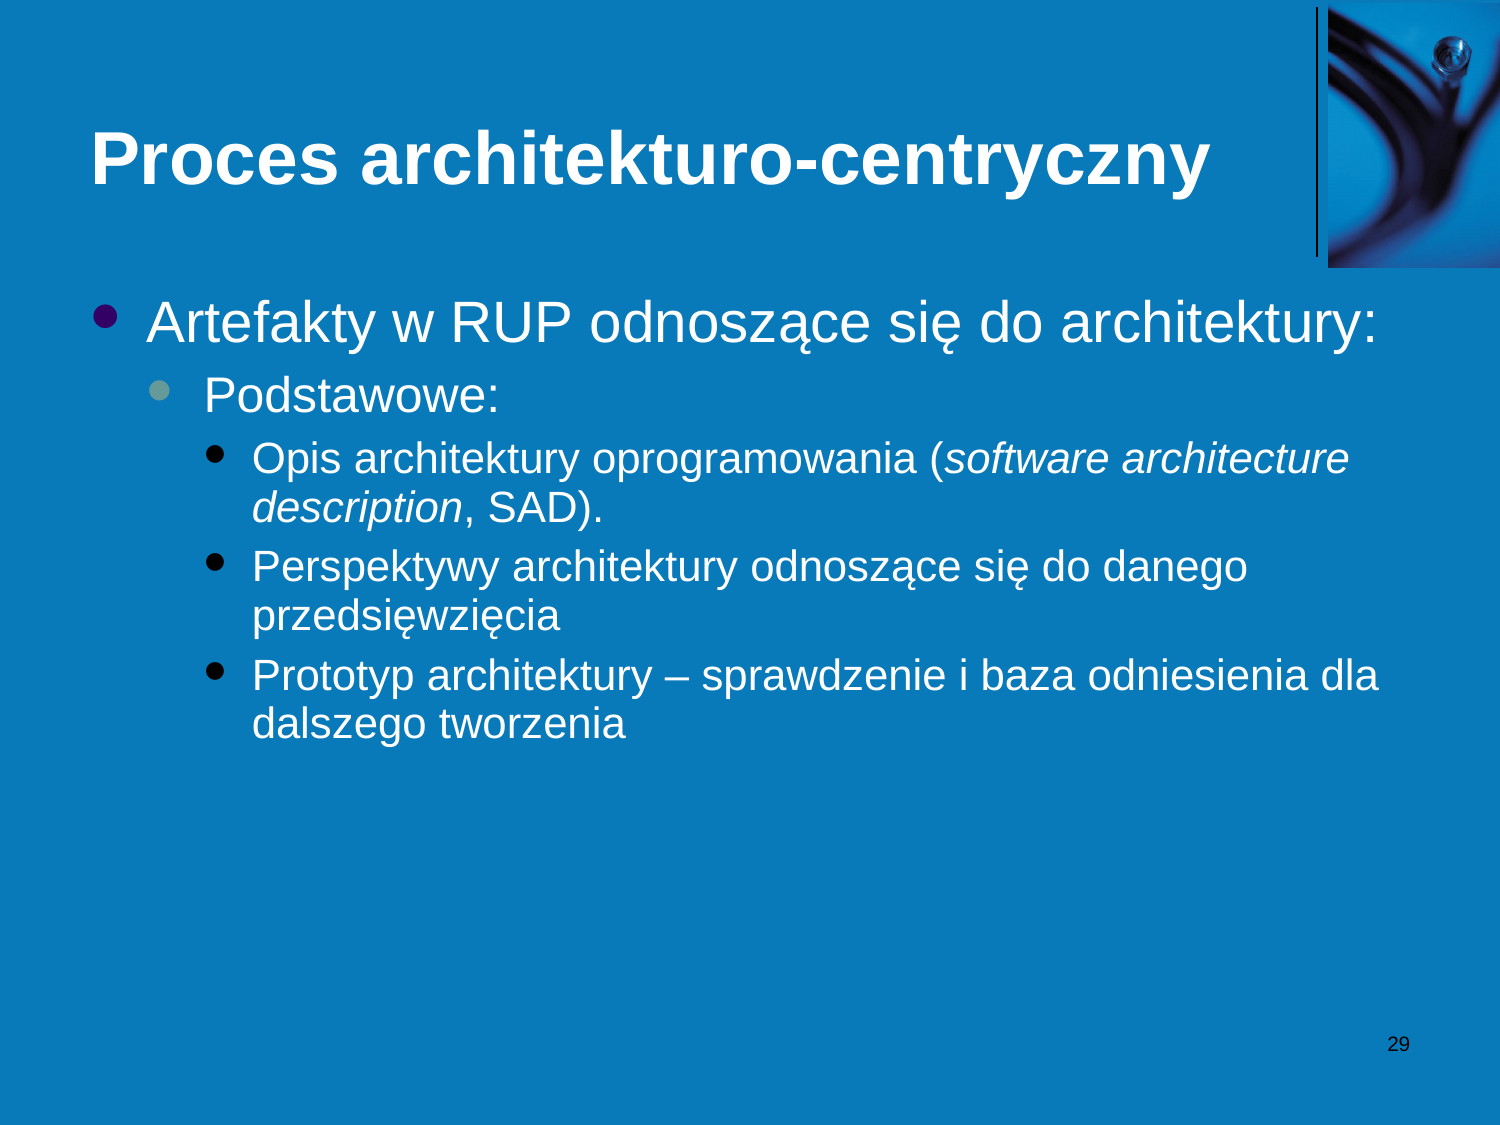

# Proces architekturo-centryczny
Artefakty w RUP odnoszące się do architektury:
Podstawowe:
Opis architektury oprogramowania (software architecture description, SAD).
Perspektywy architektury odnoszące się do danego przedsięwzięcia
Prototyp architektury – sprawdzenie i baza odniesienia dla dalszego tworzenia
29